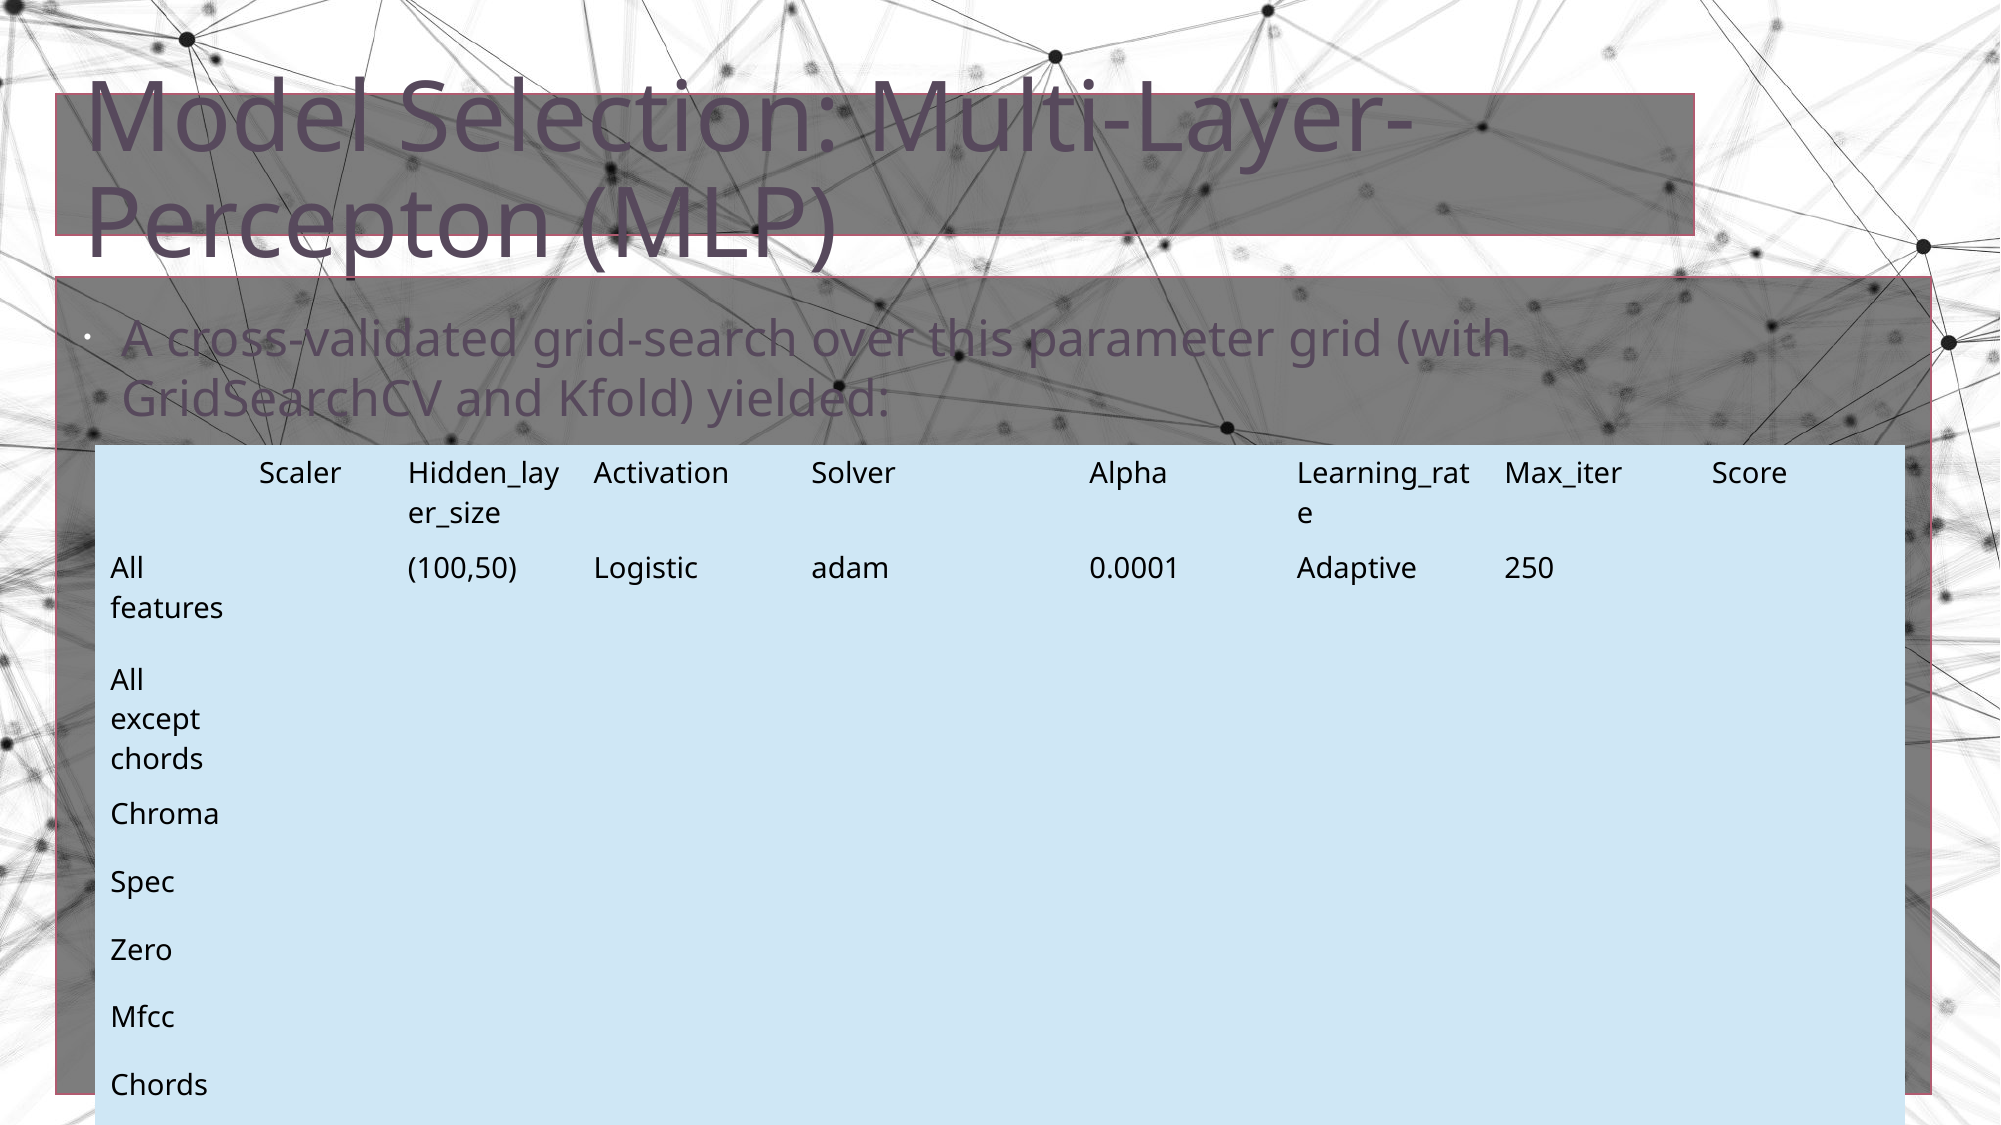

# Model Selection: Multi-Layer-Percepton (MLP)
A cross-validated grid-search over this parameter grid (with GridSearchCV and Kfold) yielded:
| | Scaler | Hidden\_layer\_size | Activation | Solver | Alpha | Learning\_rate | Max\_iter | Score |
| --- | --- | --- | --- | --- | --- | --- | --- | --- |
| All features | | (100,50) | Logistic | adam | 0.0001 | Adaptive | 250 | |
| All except chords | | | | | | | | |
| Chroma | | | | | | | | |
| Spec | | | | | | | | |
| Zero | | | | | | | | |
| Mfcc | | | | | | | | |
| Chords | | | | | | | | |
| | | | | | | | | |